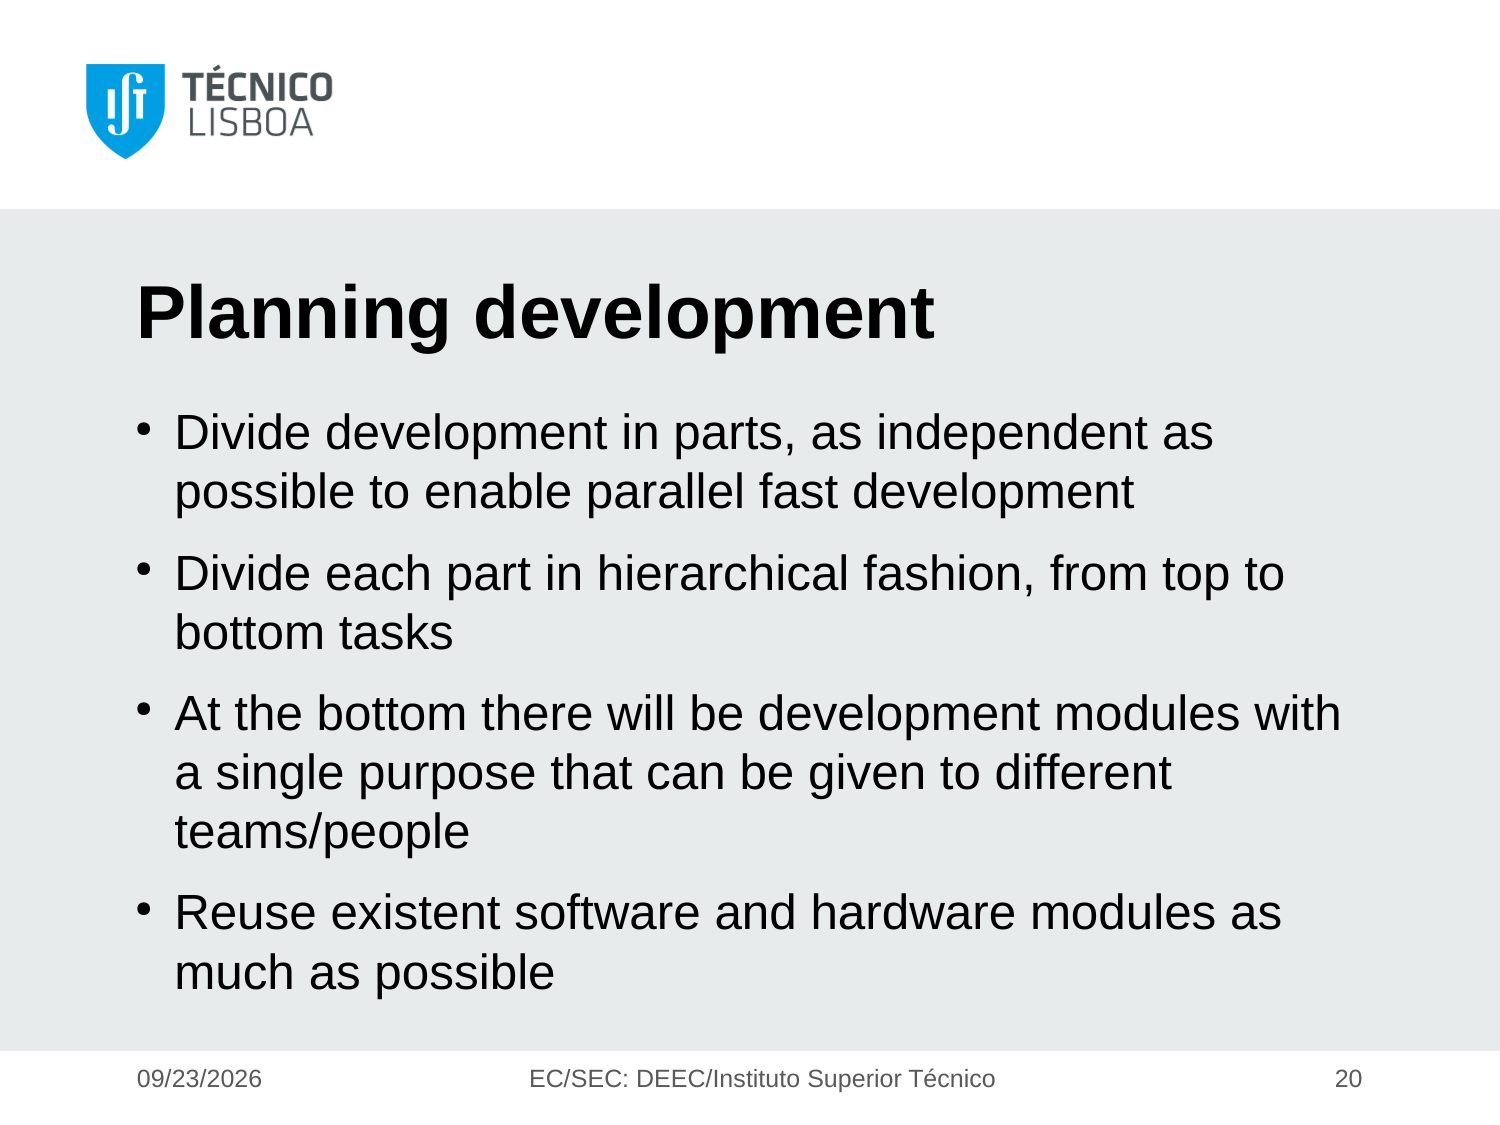

# Planning development
Divide development in parts, as independent as possible to enable parallel fast development
Divide each part in hierarchical fashion, from top to bottom tasks
At the bottom there will be development modules with a single purpose that can be given to different teams/people
Reuse existent software and hardware modules as much as possible
EC/SEC: DEEC/Instituto Superior Técnico